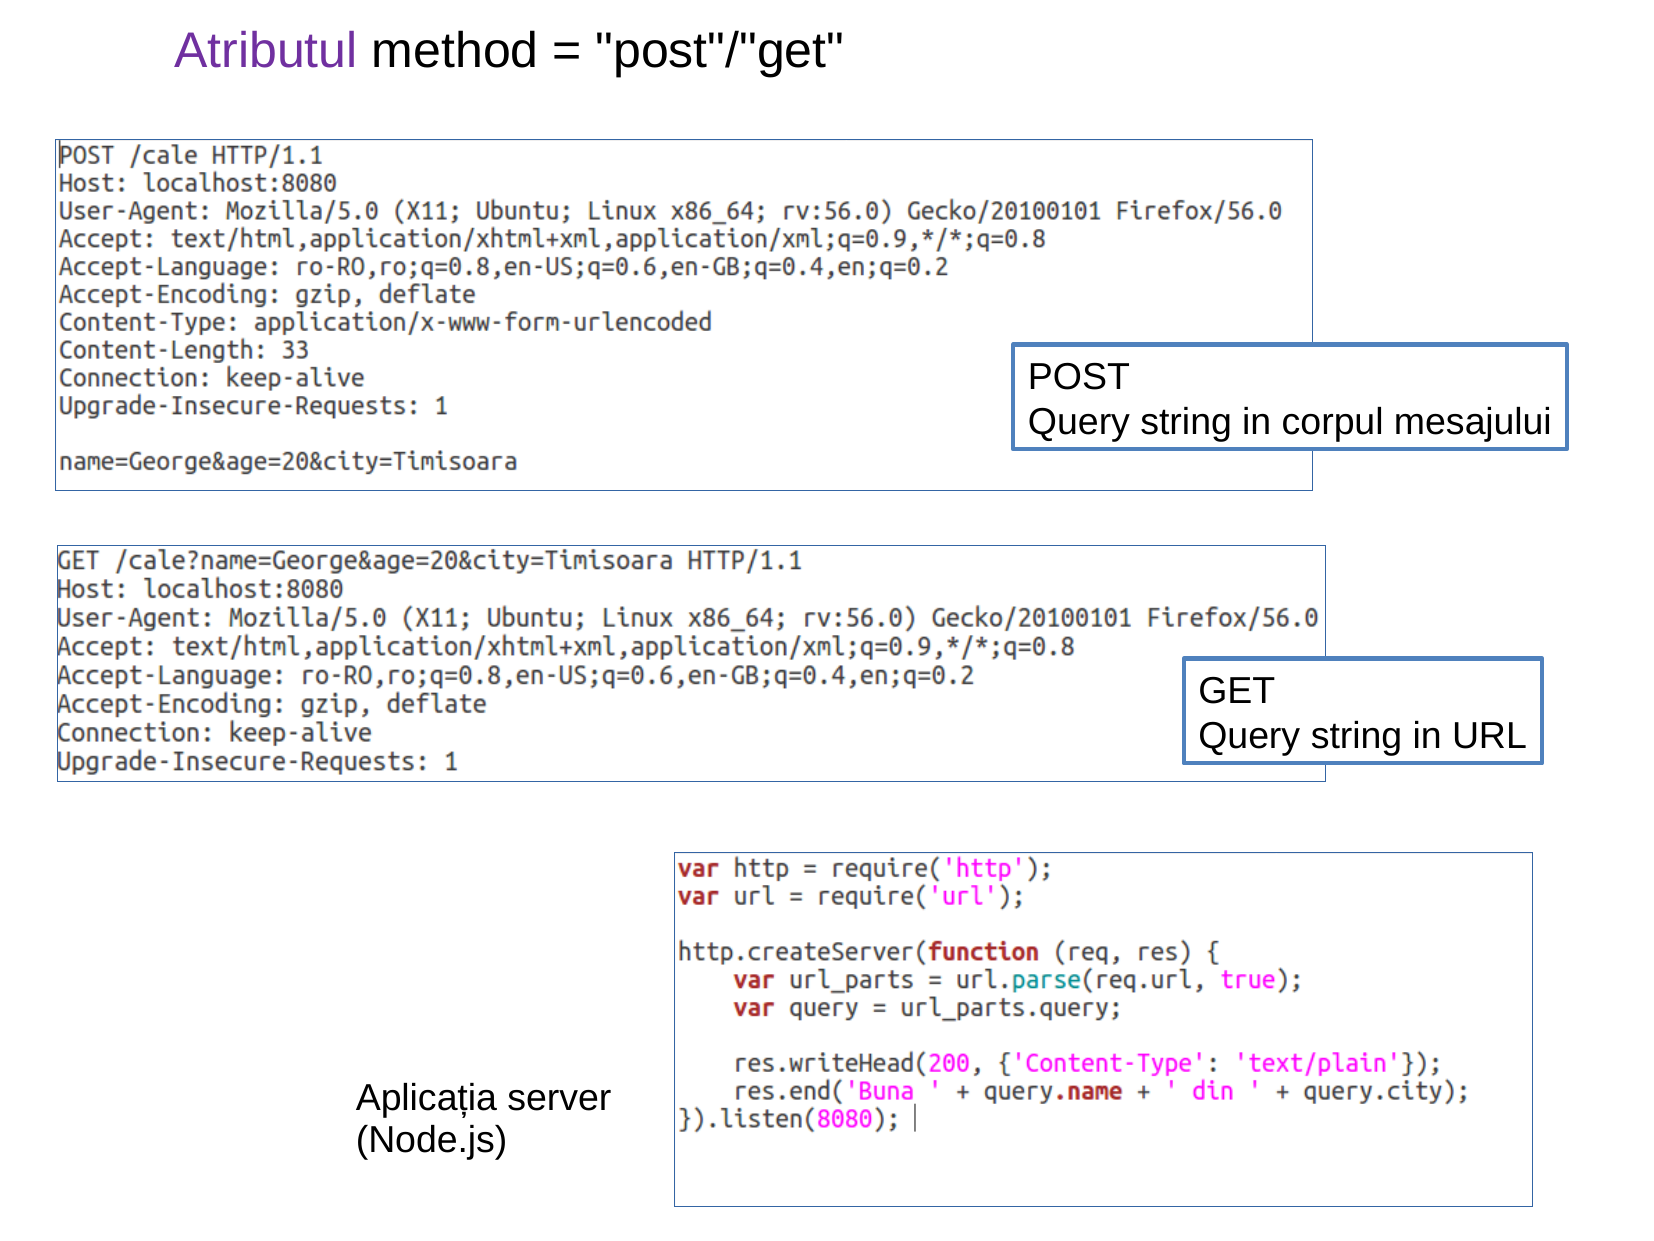

Atributul method = "post"/"get"
POST
Query string in corpul mesajului
GET
Query string in URL
Aplicația server
(Node.js)